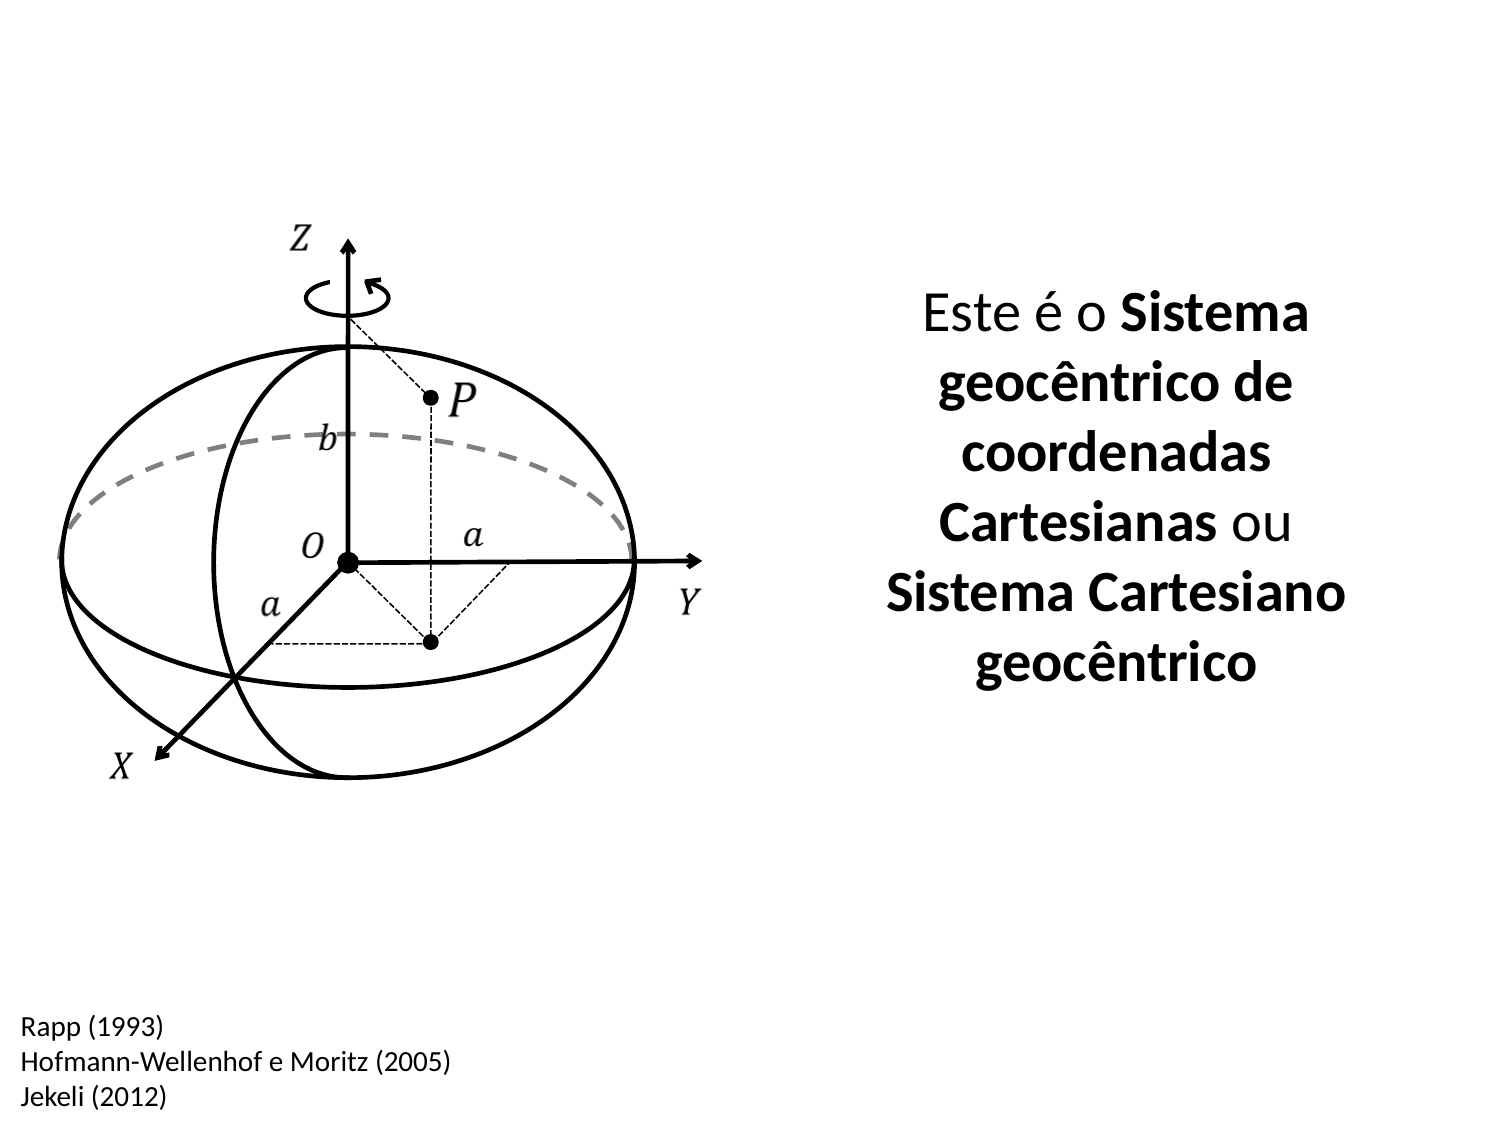

Este é o Sistema geocêntrico de coordenadas Cartesianas ou
Sistema Cartesiano geocêntrico
Rapp (1993)
Hofmann-Wellenhof e Moritz (2005)
Jekeli (2012)